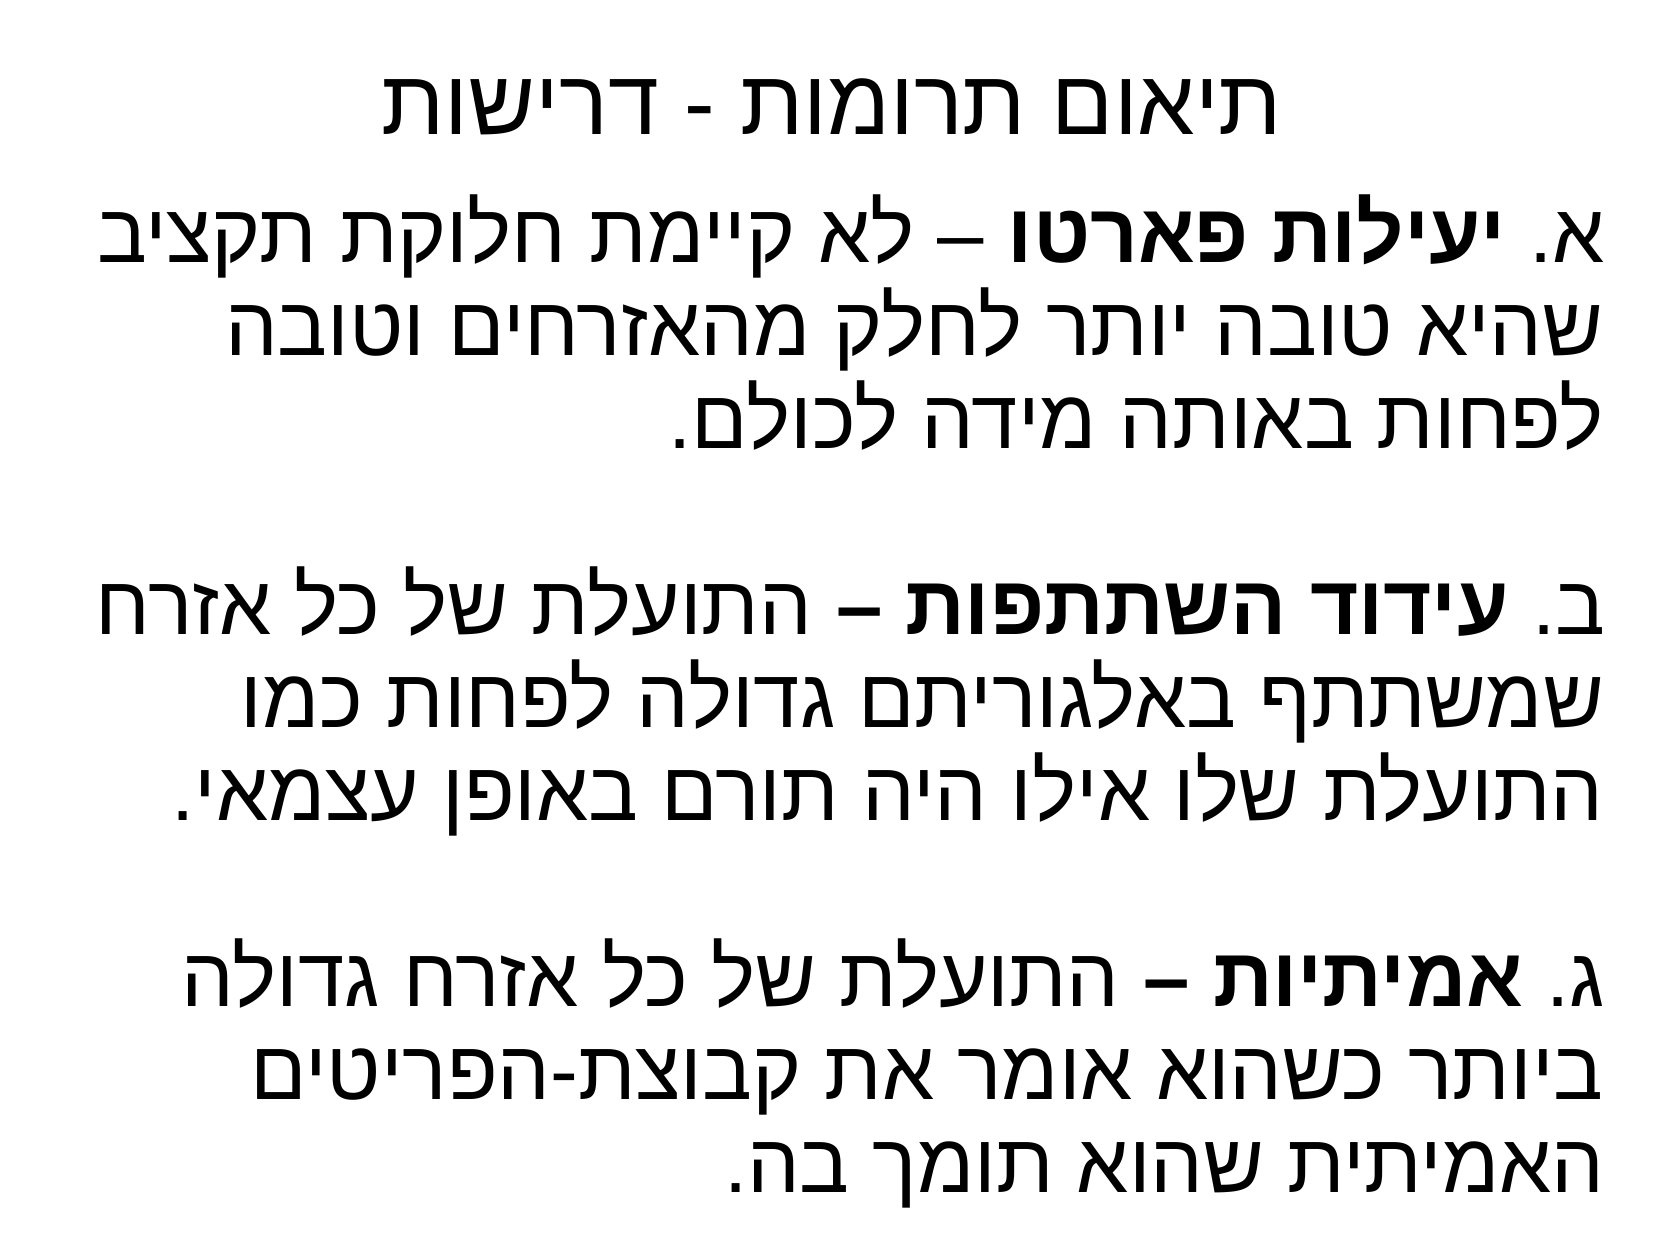

# תיאום תרומות - דרישות
א. יעילות פארטו – לא קיימת חלוקת תקציב שהיא טובה יותר לחלק מהאזרחים וטובה לפחות באותה מידה לכולם.
ב. עידוד השתתפות – התועלת של כל אזרח שמשתתף באלגוריתם גדולה לפחות כמו התועלת שלו אילו היה תורם באופן עצמאי.
ג. אמיתיות – התועלת של כל אזרח גדולה ביותר כשהוא אומר את קבוצת-הפריטים האמיתית שהוא תומך בה.